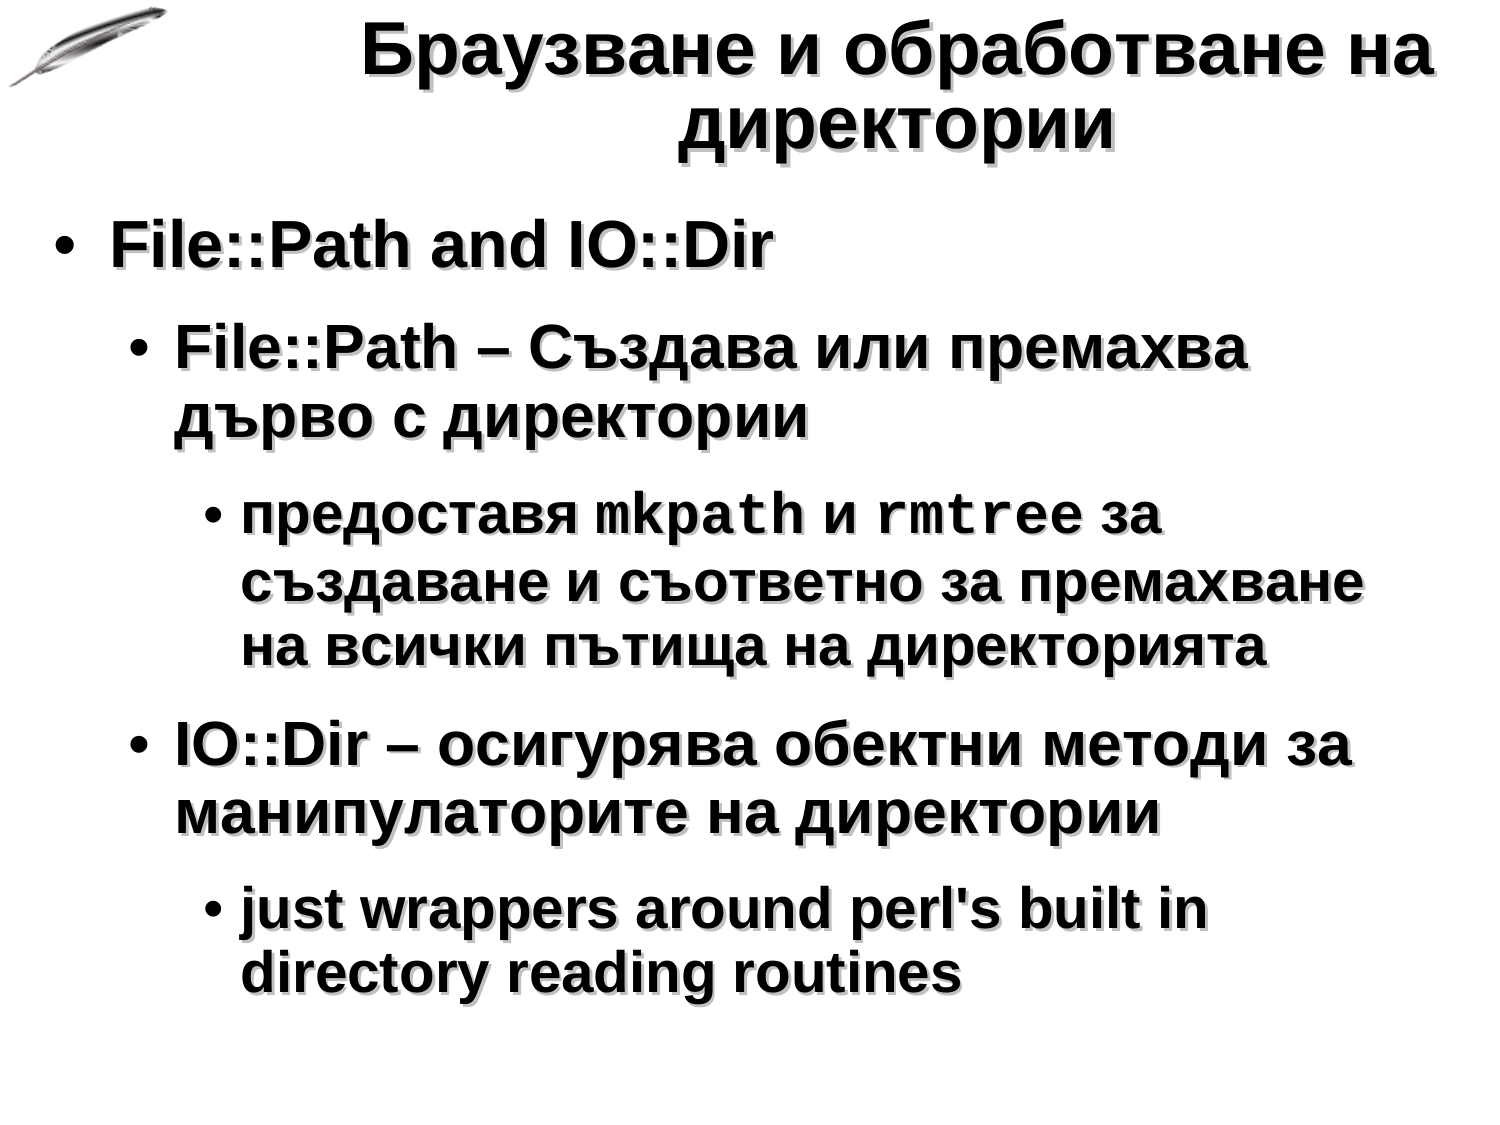

# Браузване и обработване на директории
File::Path and IO::Dir
File::Path – Създава или премахва дърво с директории
предоставя mkpath и rmtree за създаване и съответно за премахване на всички пътища на директорията
IO::Dir – осигурява обектни методи за манипулаторите на директории
just wrappers around perl's built in directory reading routines